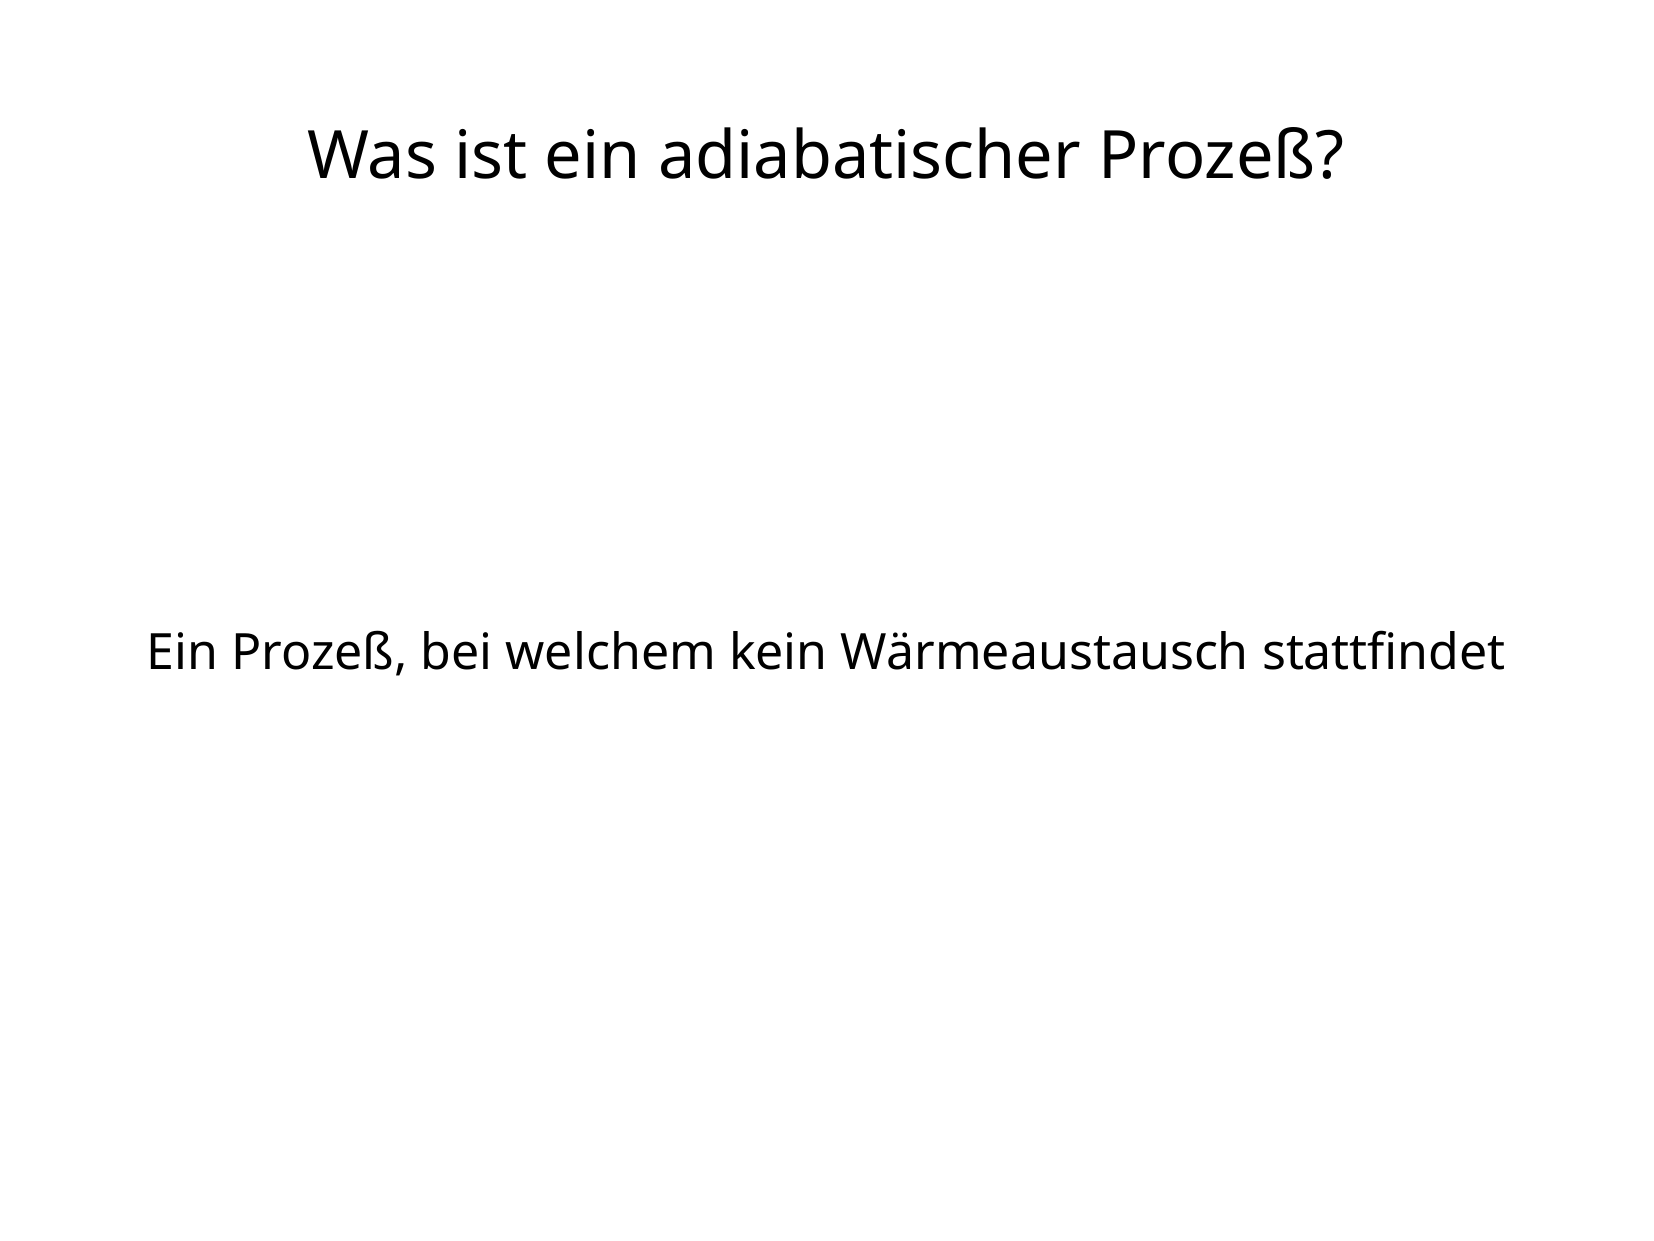

# Was ist ein adiabatischer Prozeß?
Ein Prozeß, bei welchem kein Wärmeaustausch stattfindet